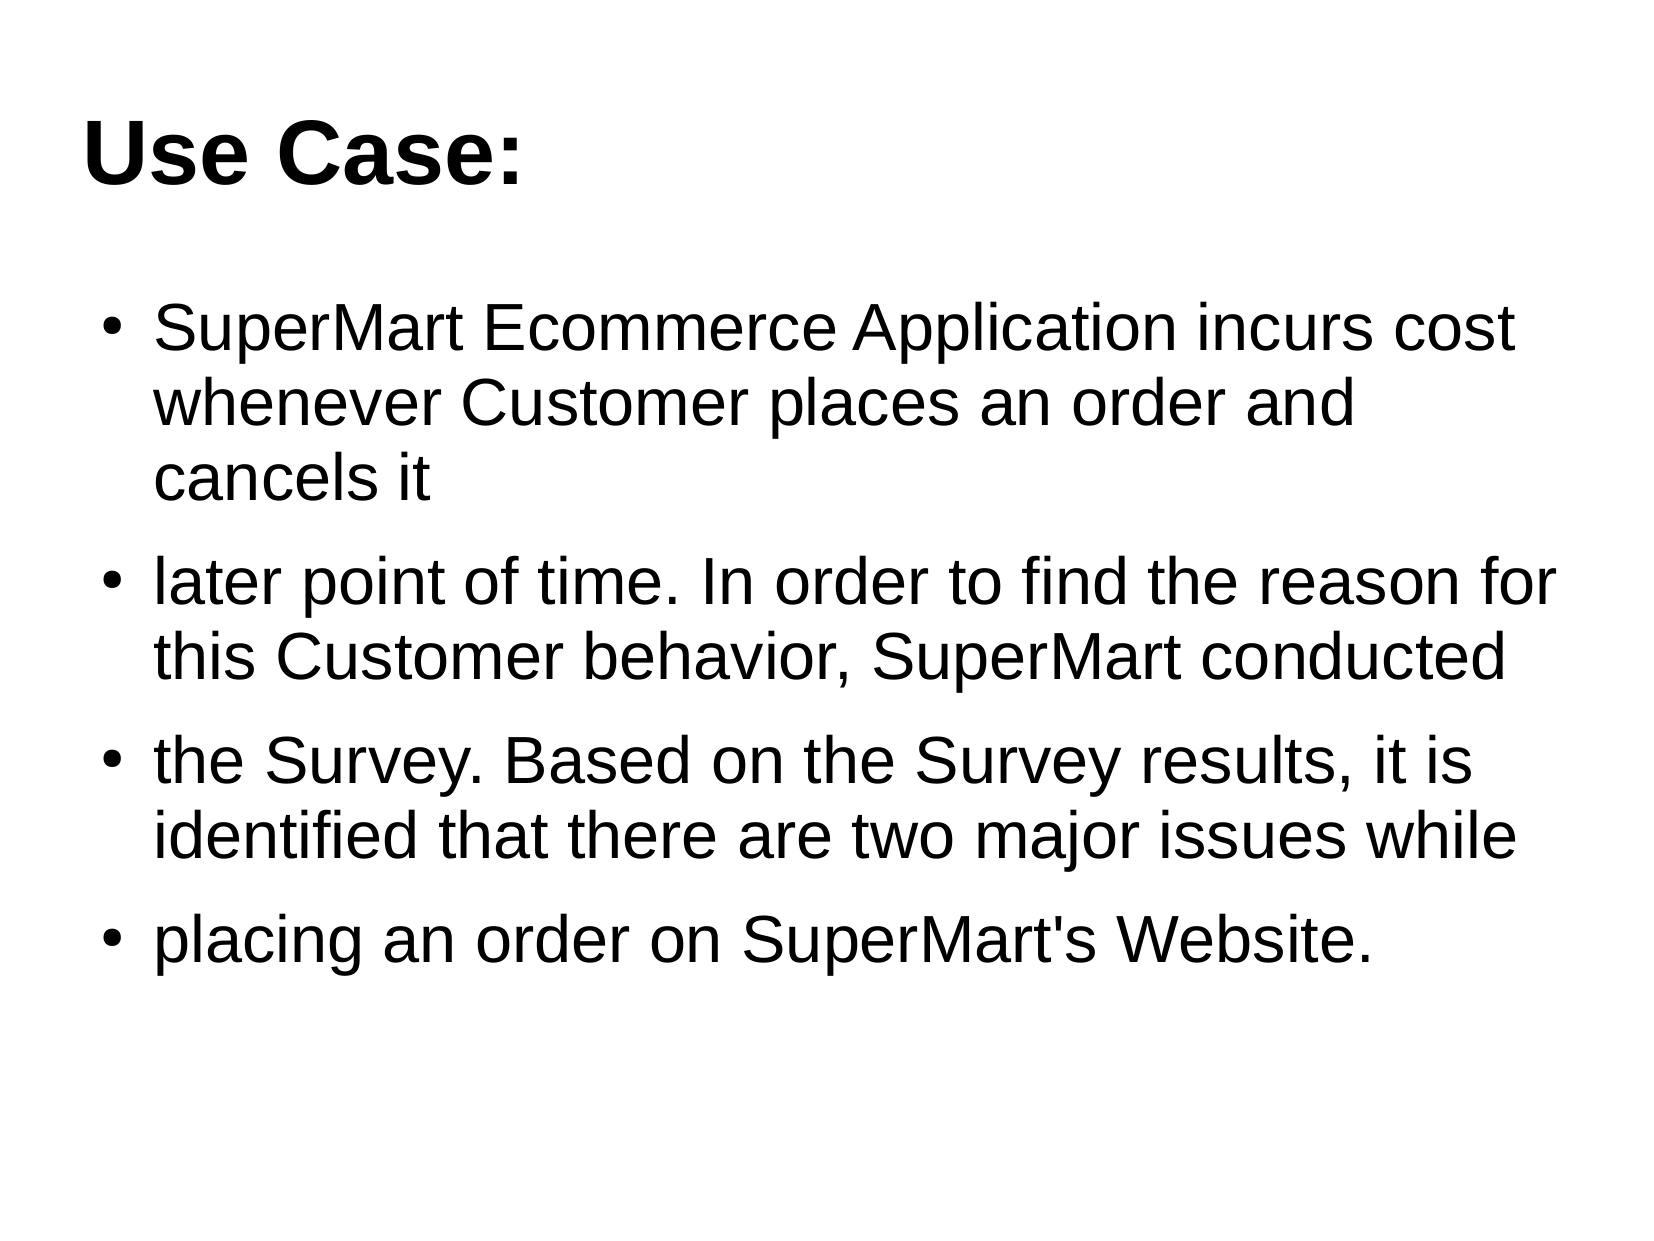

# Use Case:
SuperMart Ecommerce Application incurs cost whenever Customer places an order and cancels it
later point of time. In order to find the reason for this Customer behavior, SuperMart conducted
the Survey. Based on the Survey results, it is identified that there are two major issues while
placing an order on SuperMart's Website.